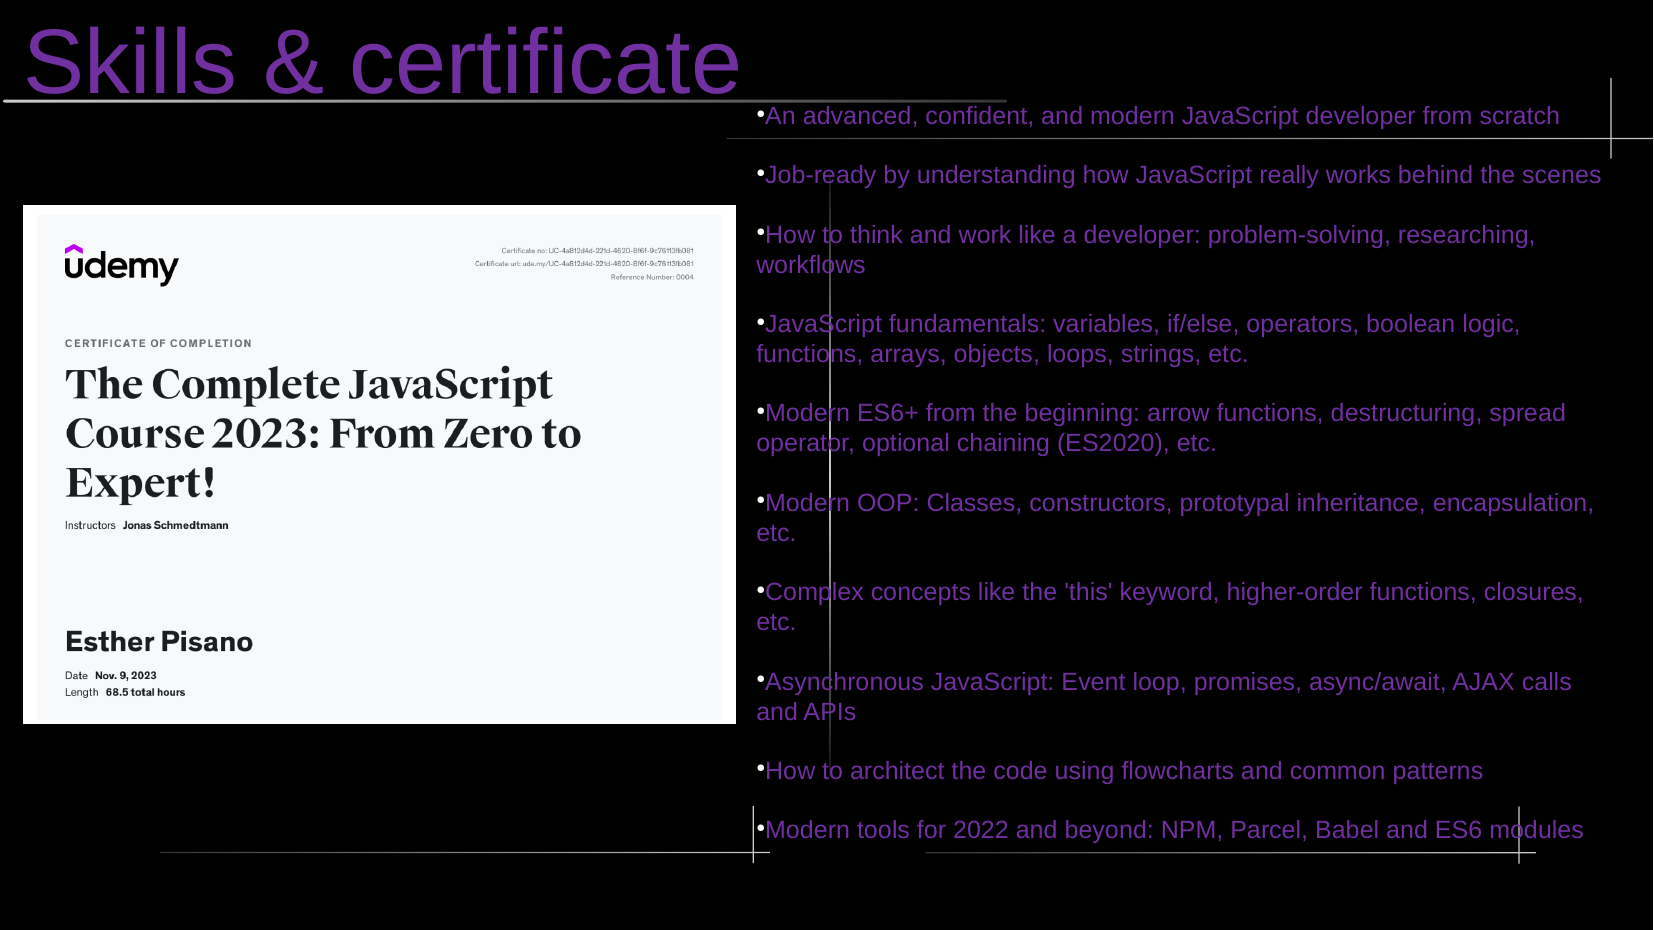

# Skills & certificate
An advanced, confident, and modern JavaScript developer from scratch
Job-ready by understanding how JavaScript really works behind the scenes
How to think and work like a developer: problem-solving, researching, workflows
JavaScript fundamentals: variables, if/else, operators, boolean logic, functions, arrays, objects, loops, strings, etc.
Modern ES6+ from the beginning: arrow functions, destructuring, spread operator, optional chaining (ES2020), etc.
Modern OOP: Classes, constructors, prototypal inheritance, encapsulation, etc.
Complex concepts like the 'this' keyword, higher-order functions, closures, etc.
Asynchronous JavaScript: Event loop, promises, async/await, AJAX calls and APIs
How to architect the code using flowcharts and common patterns
Modern tools for 2022 and beyond: NPM, Parcel, Babel and ES6 modules